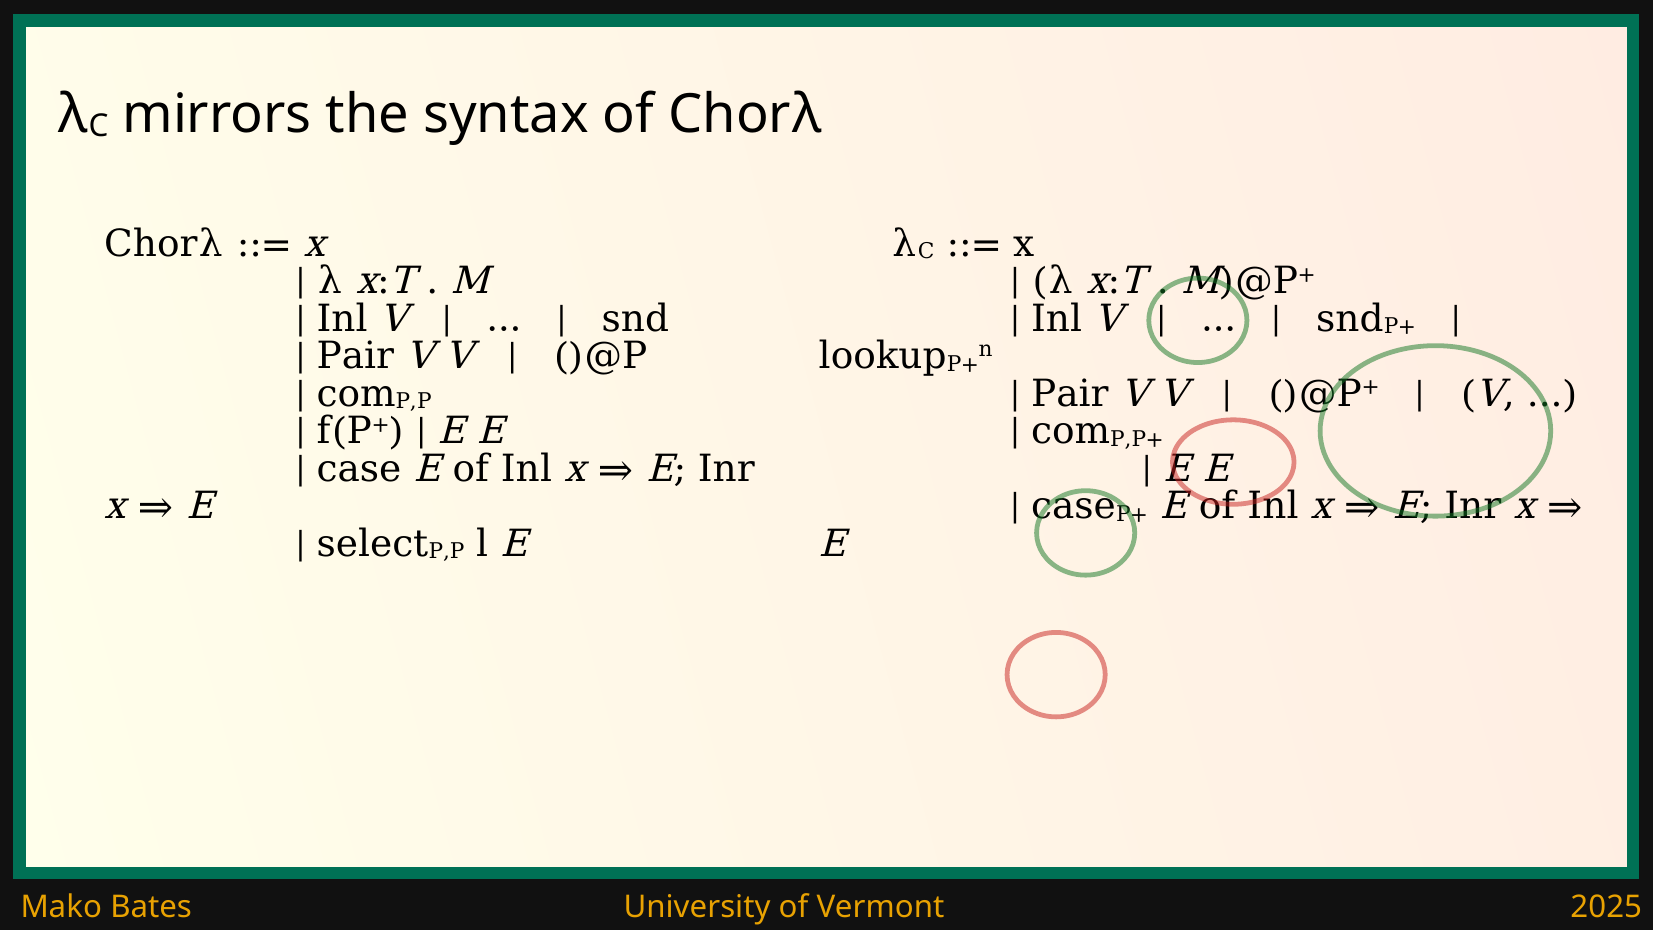

# λC mirrors the syntax of Chorλ
Chorλ ::= x
 | λ x:T . M
 | Inl V | … | snd
 | Pair V V | ()@P
 | comP,P
 | f(P+) | E E
 | case E of Inl x ⇒ E; Inr x ⇒ E
 | selectP,P l E
 λC ::= x
 | (λ x:T . M)@P+
 | Inl V | … | sndP+ | lookupP+n
 | Pair V V | ()@P+ | (V, ...)
 | comP,P+
 | E E
 | caseP+ E of Inl x ⇒ E; Inr x ⇒ E